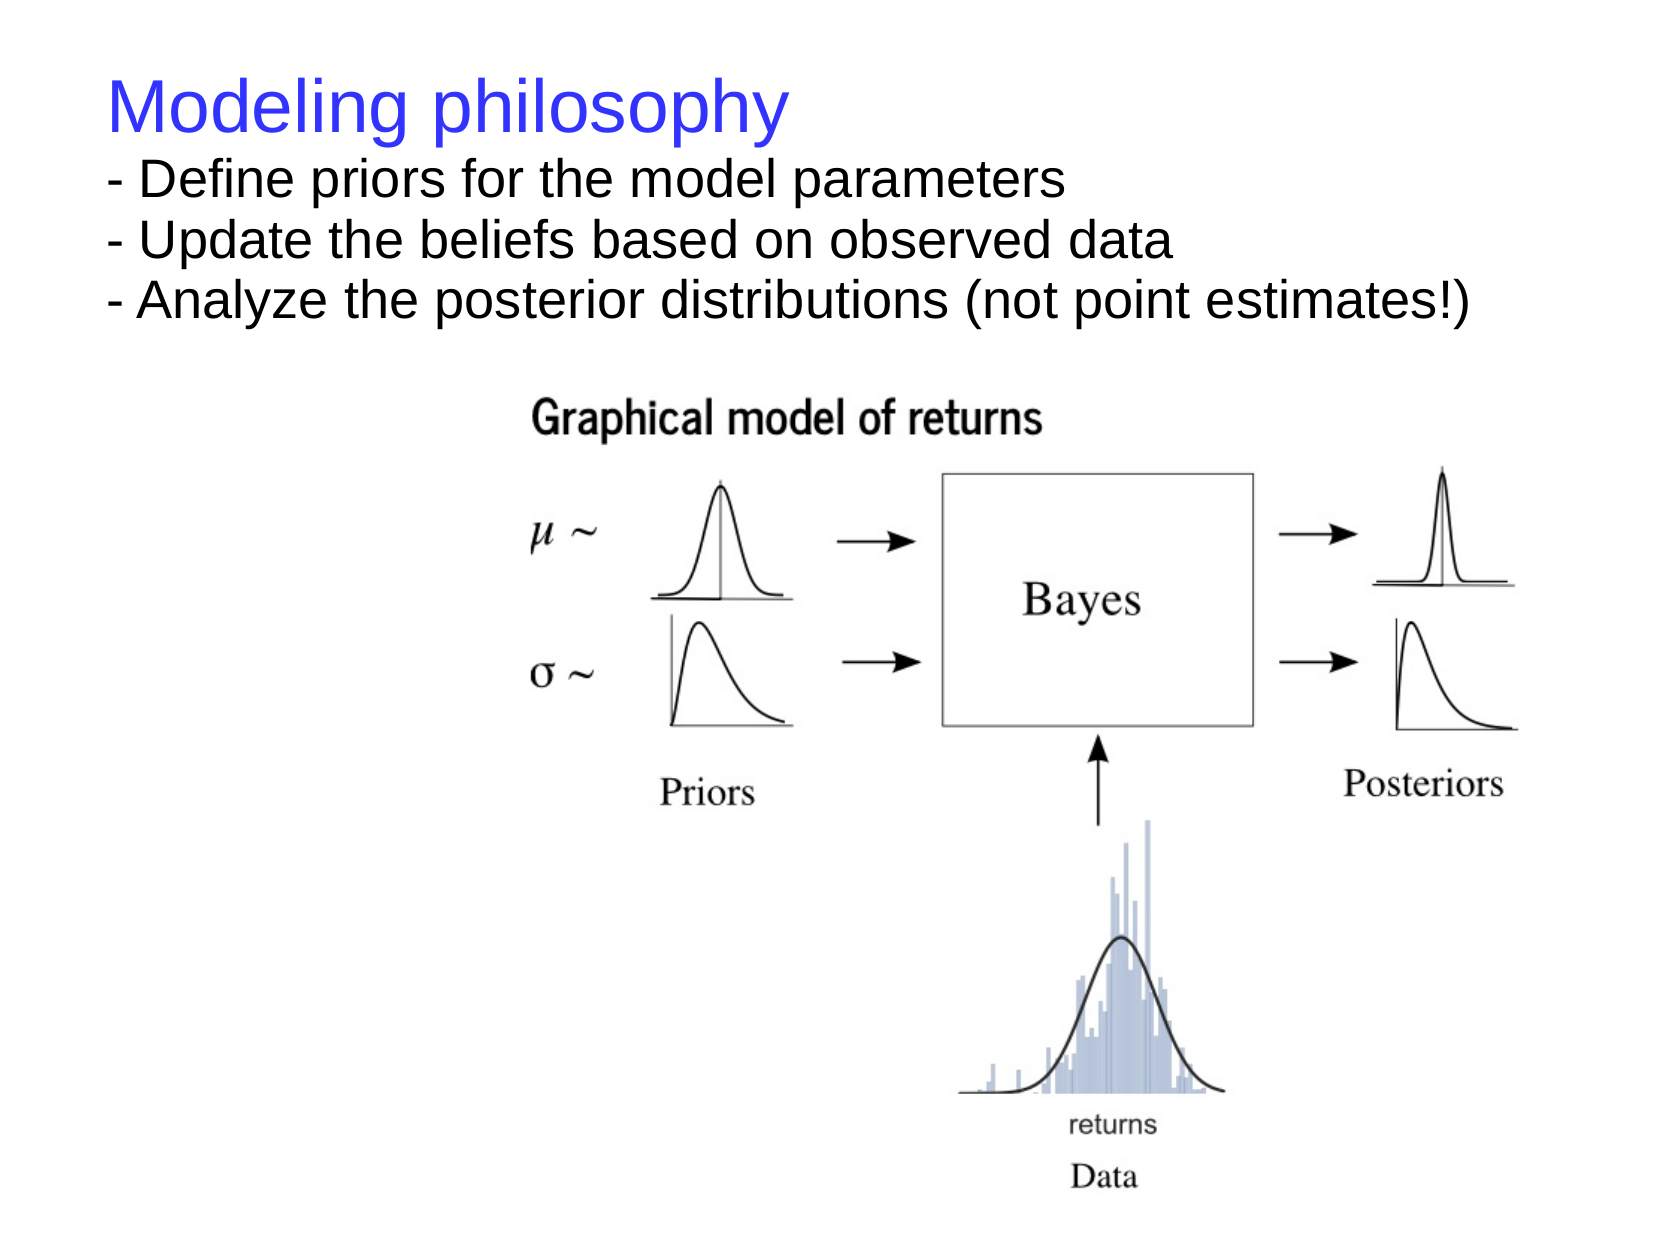

Modeling philosophy
- Define priors for the model parameters
- Update the beliefs based on observed data
- Analyze the posterior distributions (not point estimates!)
22